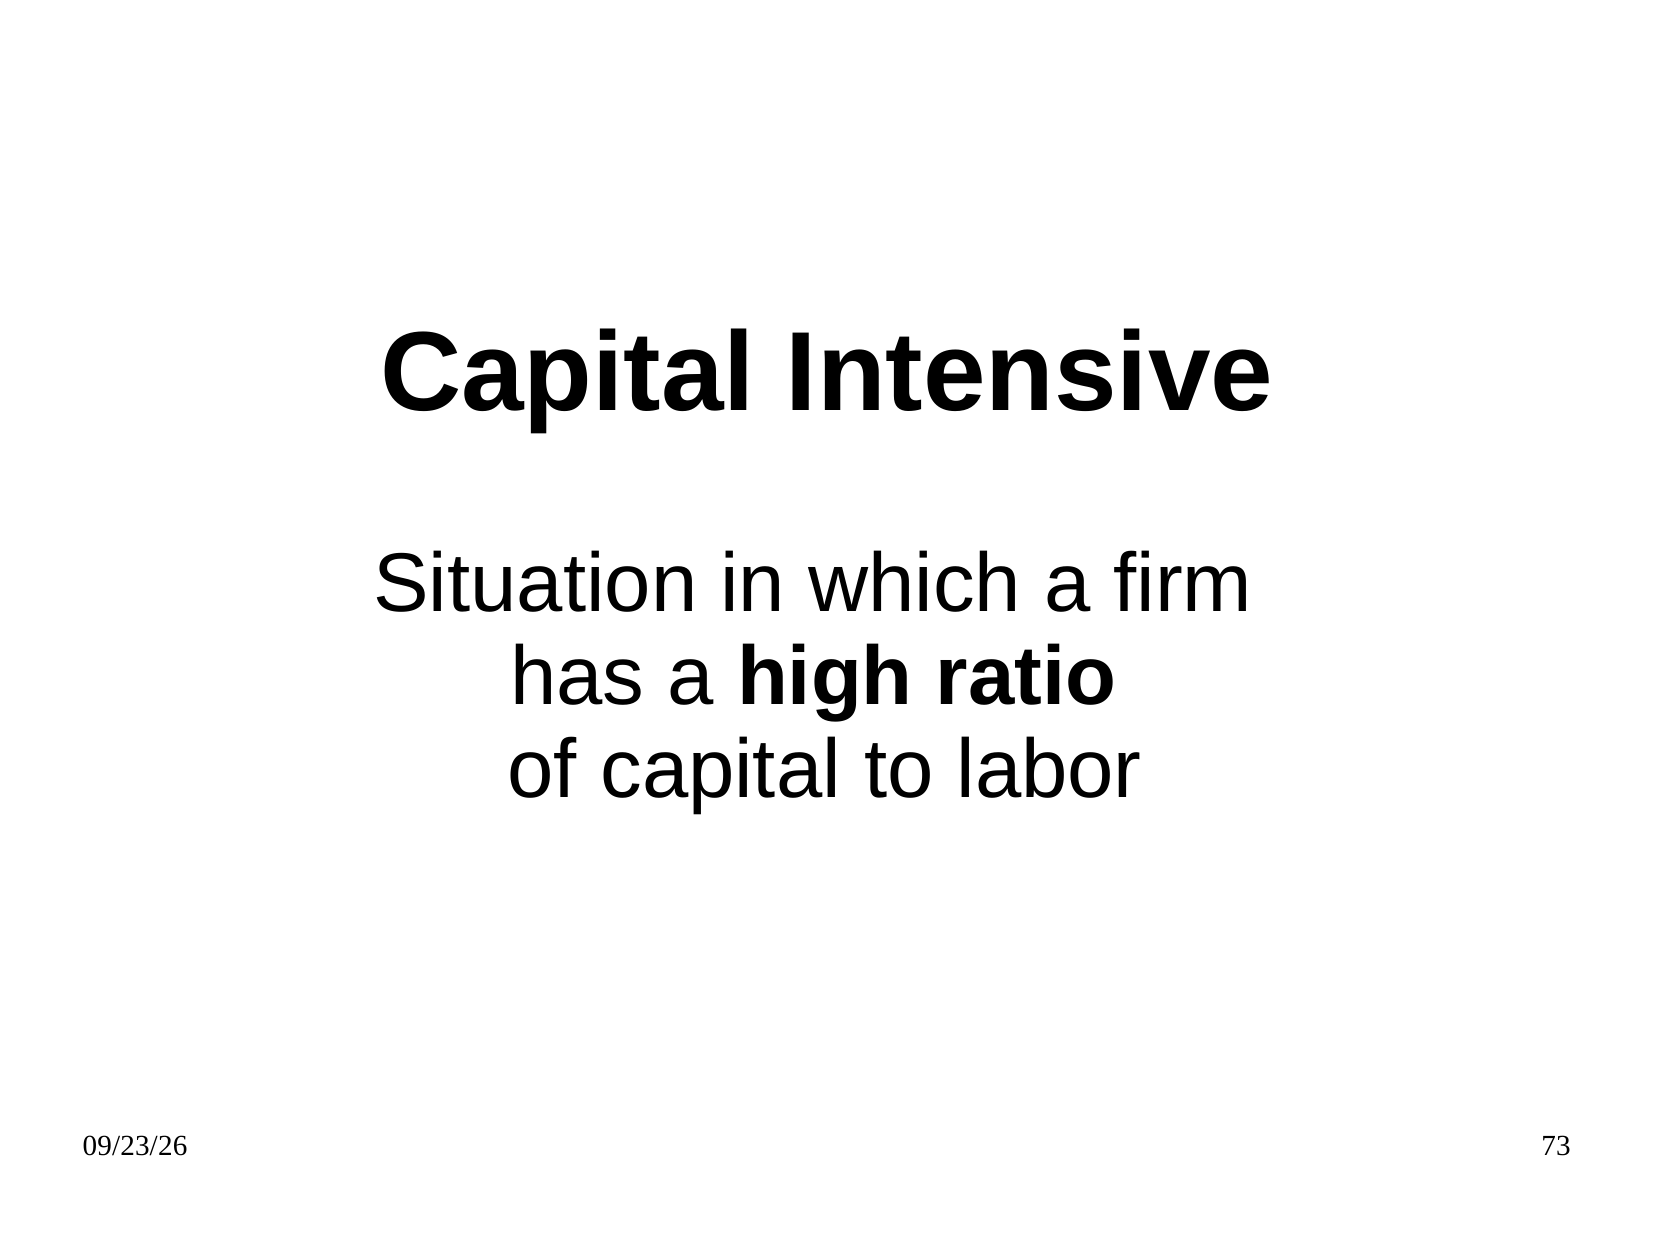

# Capital Intensive
Situation in which a firm
has a high ratio
of capital to labor
73